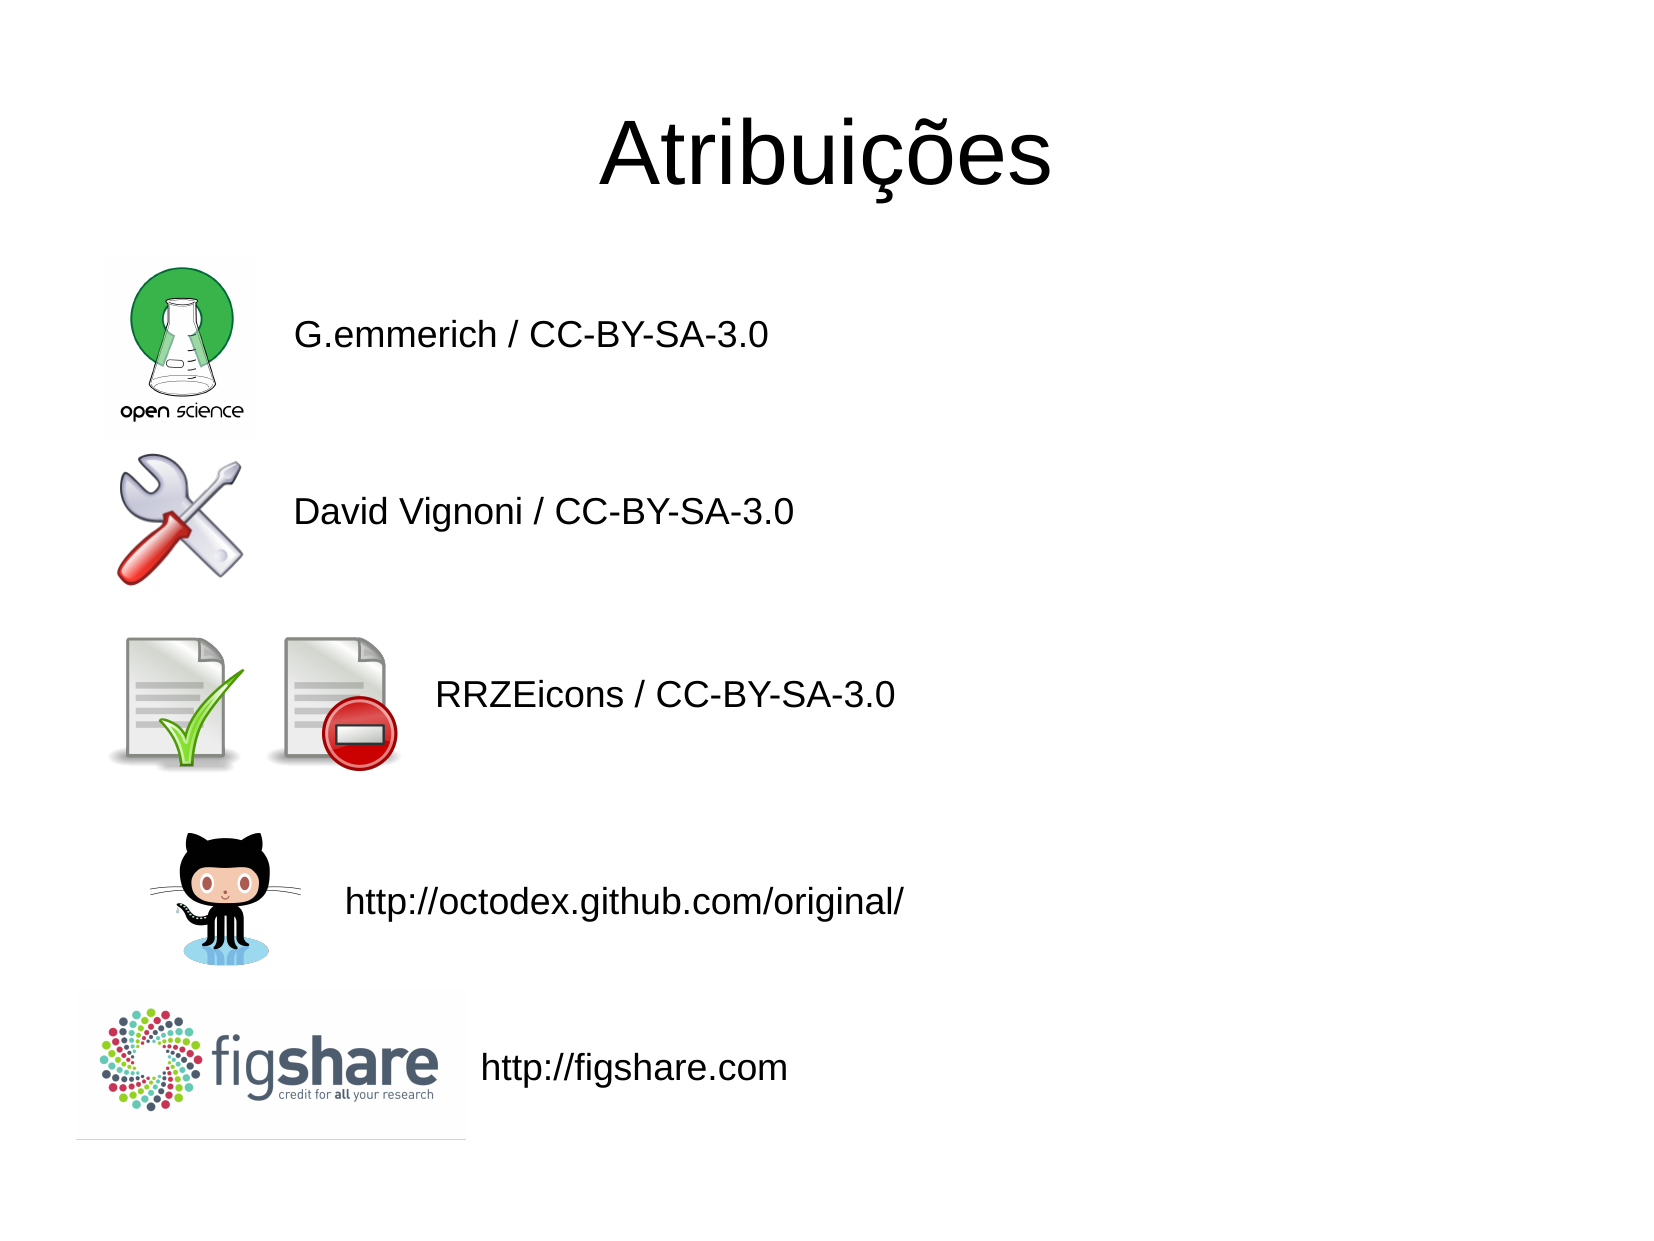

# Atribuições
G.emmerich / CC-BY-SA-3.0
David Vignoni / CC-BY-SA-3.0
RRZEicons / CC-BY-SA-3.0
http://octodex.github.com/original/
http://figshare.com